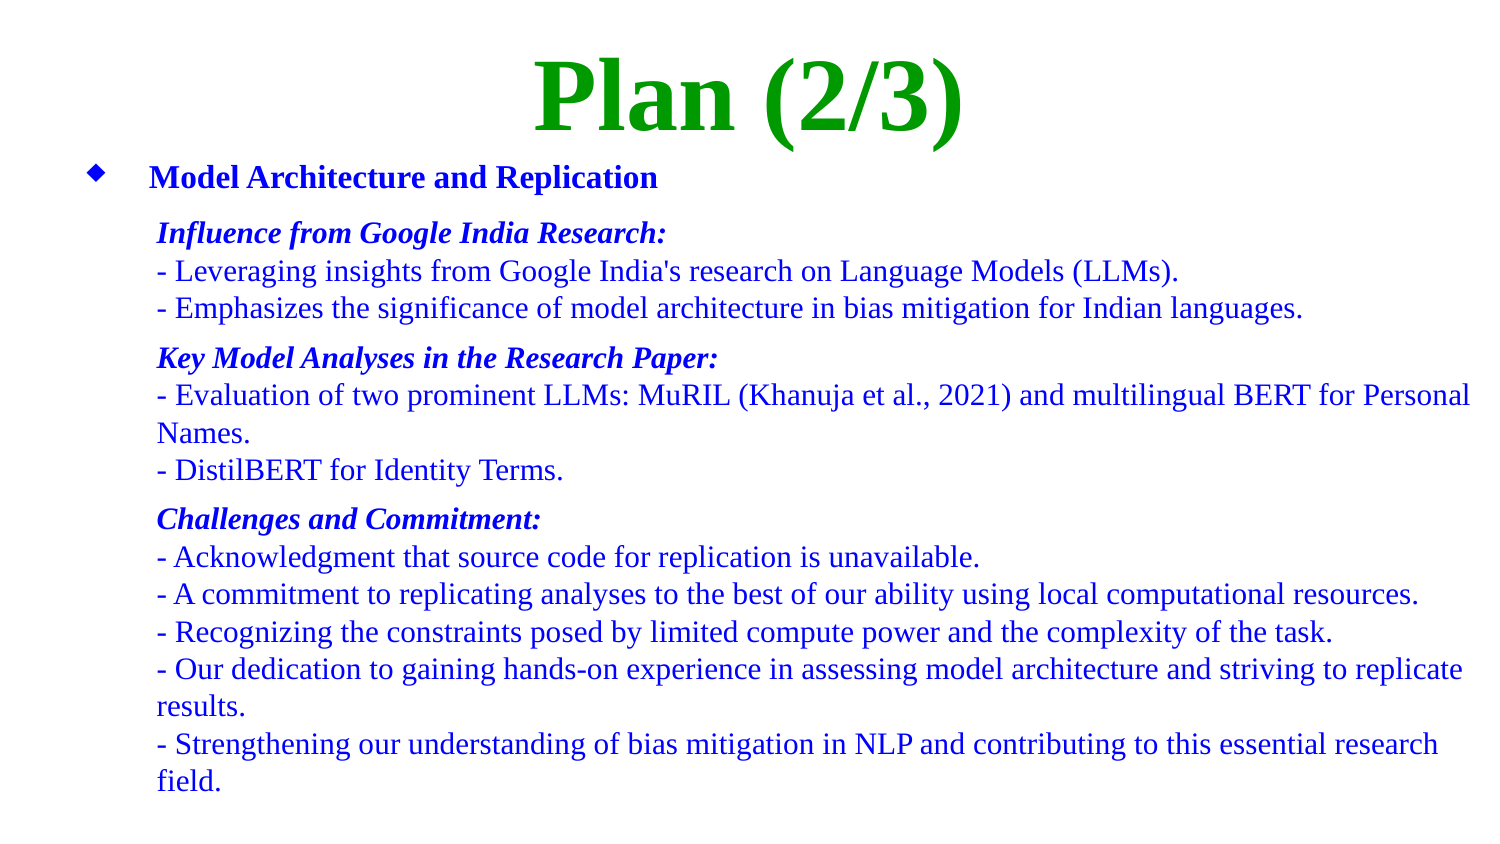

# Plan (2/3)
Model Architecture and Replication
Influence from Google India Research:
- Leveraging insights from Google India's research on Language Models (LLMs).
- Emphasizes the significance of model architecture in bias mitigation for Indian languages.
Key Model Analyses in the Research Paper:
- Evaluation of two prominent LLMs: MuRIL (Khanuja et al., 2021) and multilingual BERT for Personal Names.
- DistilBERT for Identity Terms.
Challenges and Commitment:
- Acknowledgment that source code for replication is unavailable.
- A commitment to replicating analyses to the best of our ability using local computational resources.
- Recognizing the constraints posed by limited compute power and the complexity of the task.
- Our dedication to gaining hands-on experience in assessing model architecture and striving to replicate results.
- Strengthening our understanding of bias mitigation in NLP and contributing to this essential research field.